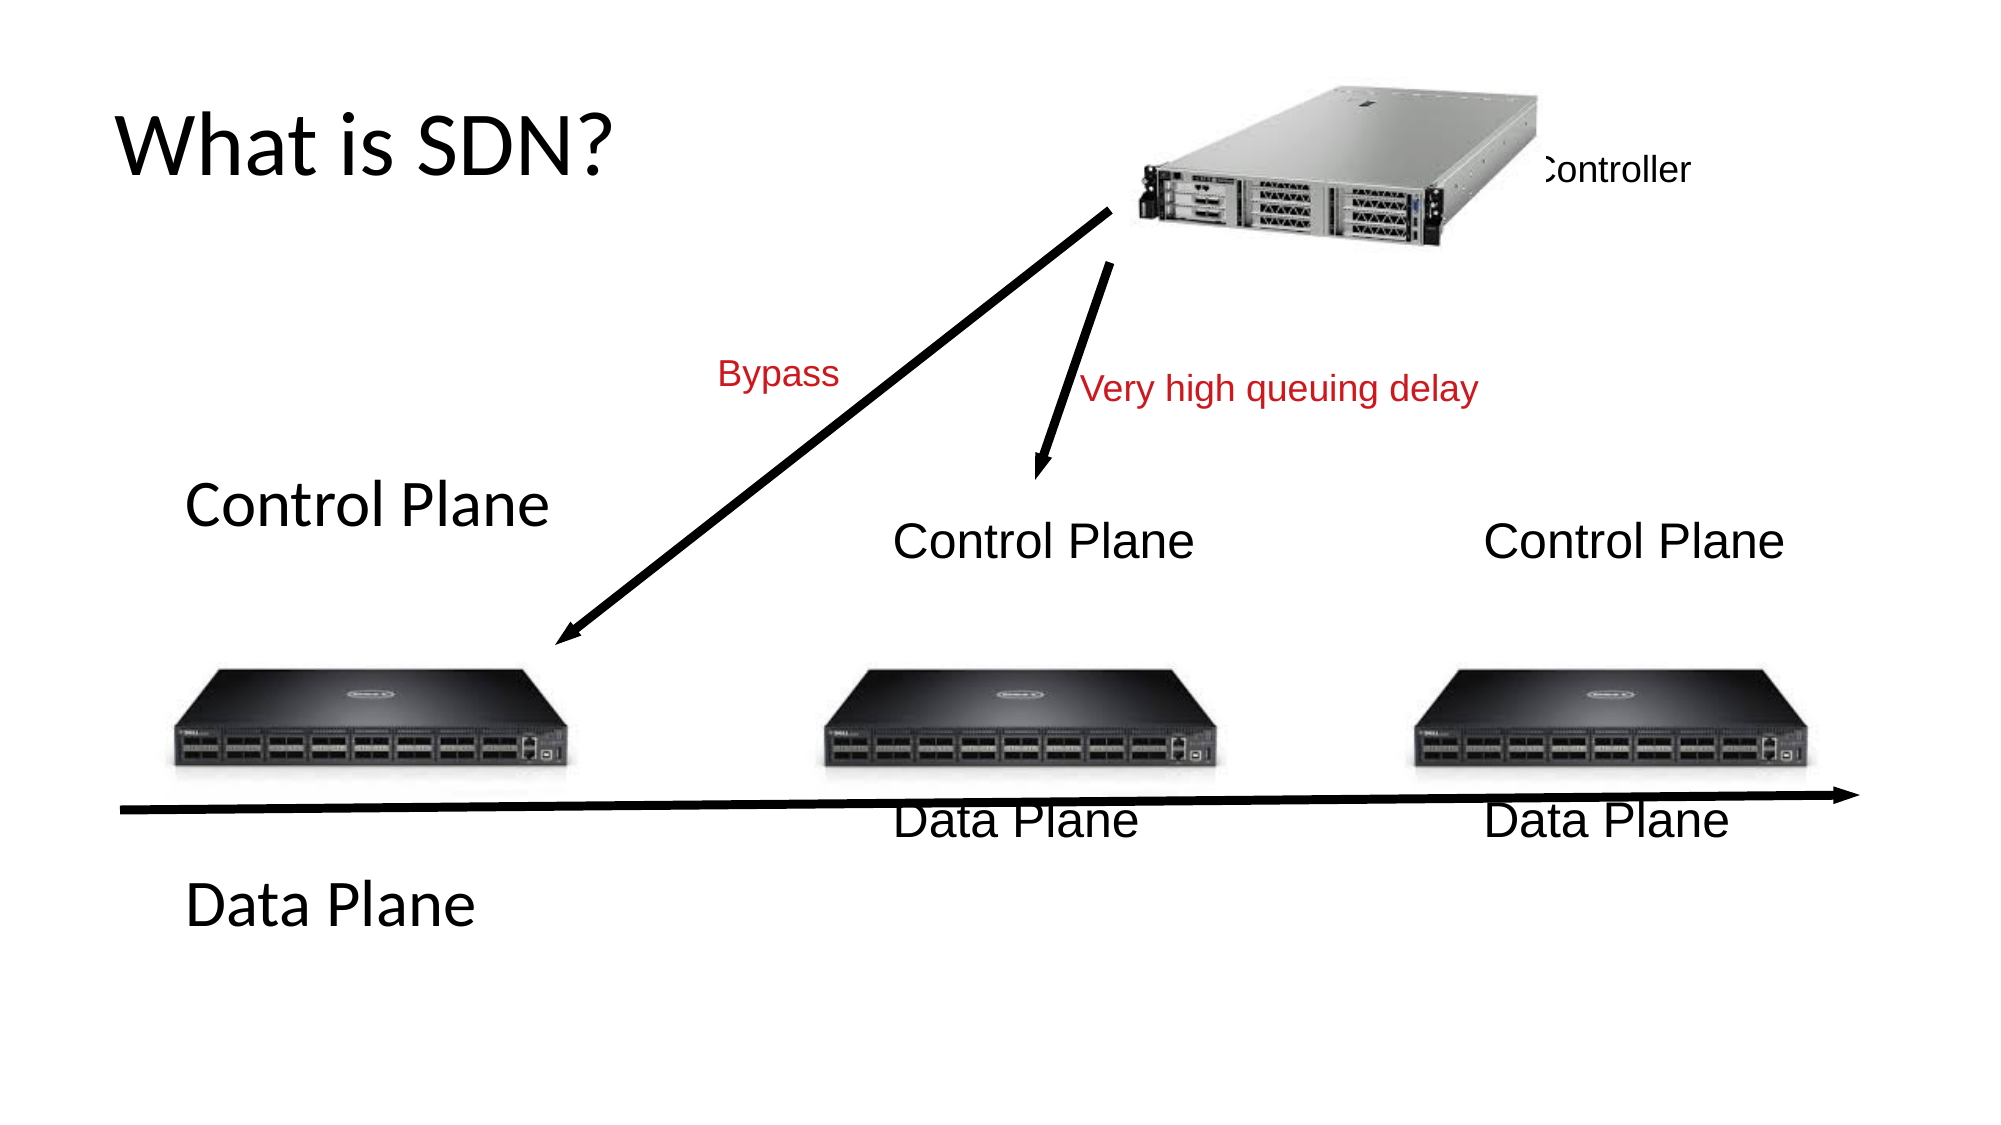

# What is SDN?
Controller
Control Plane
Data Plane
Bypass
Very high queuing delay
Control Plane
Data Plane
Control Plane
Data Plane